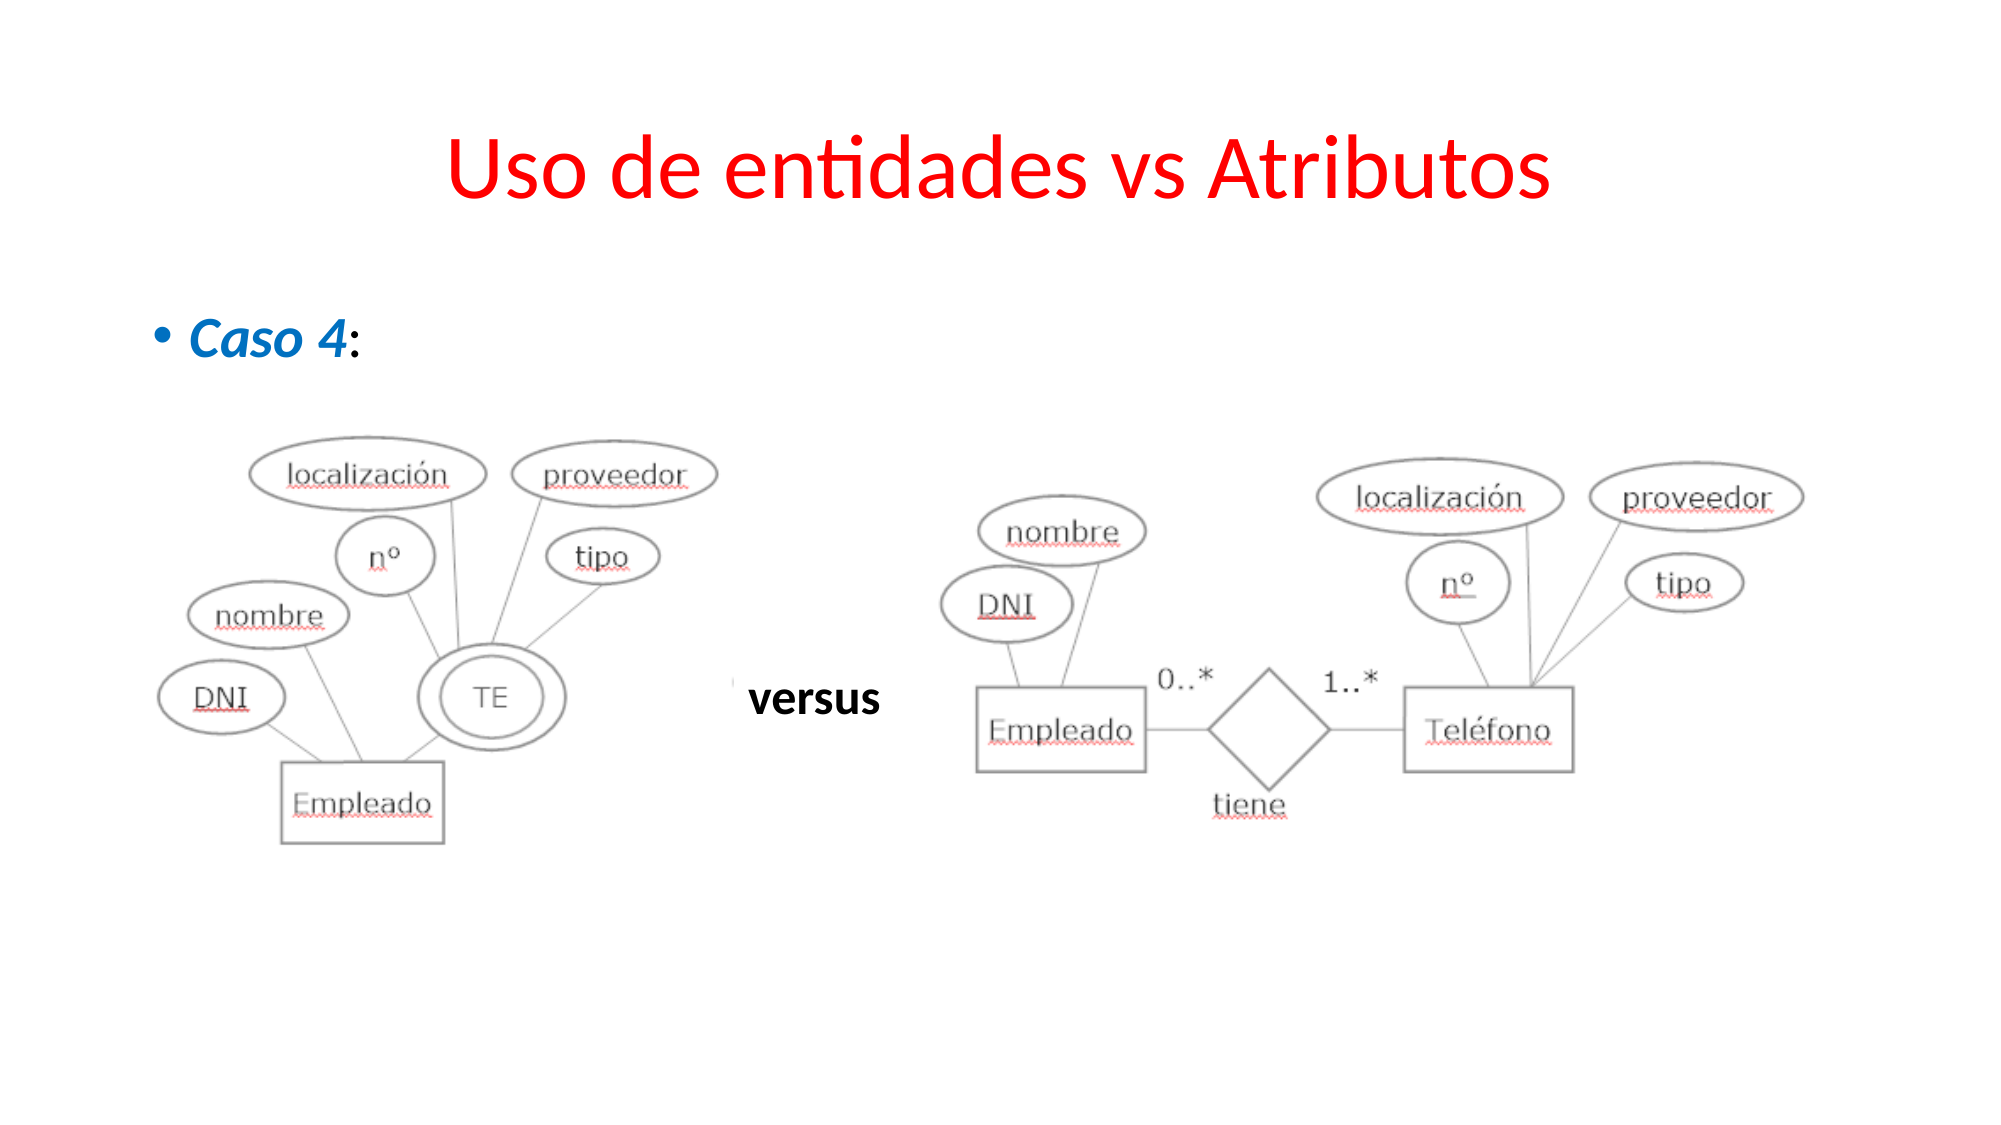

# Uso de entidades vs Atributos
Caso 4:
versus